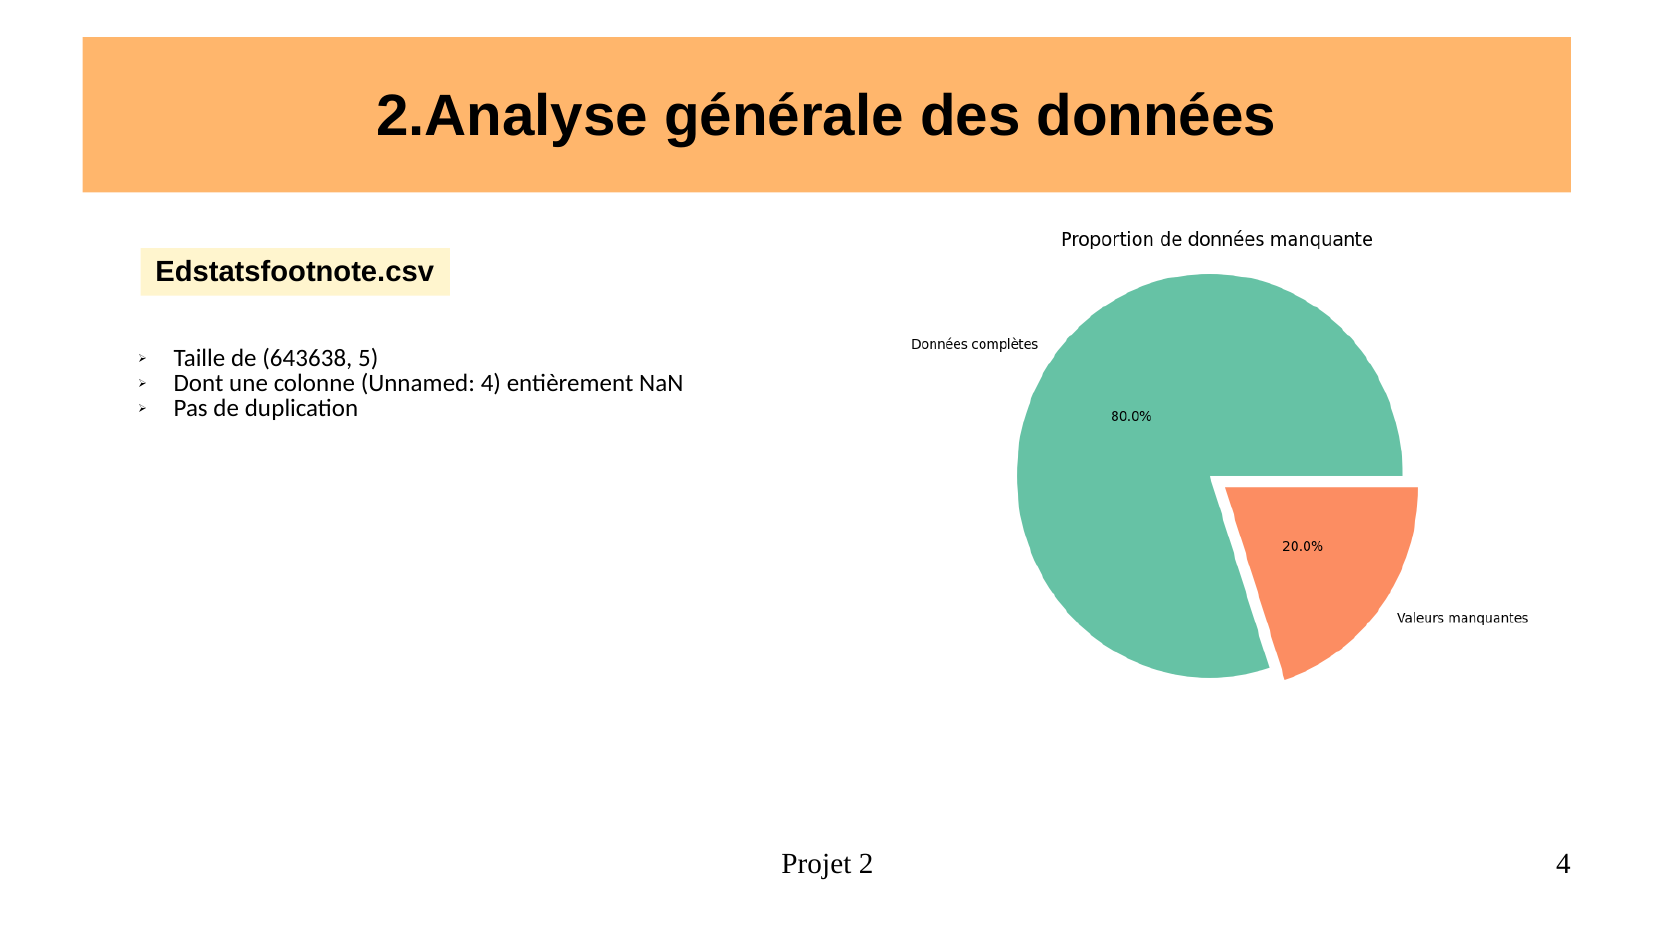

# 2.Analyse générale des données
Edstatsfootnote.csv
Taille de (643638, 5)
Dont une colonne (Unnamed: 4) entièrement NaN
Pas de duplication
Projet 2
4